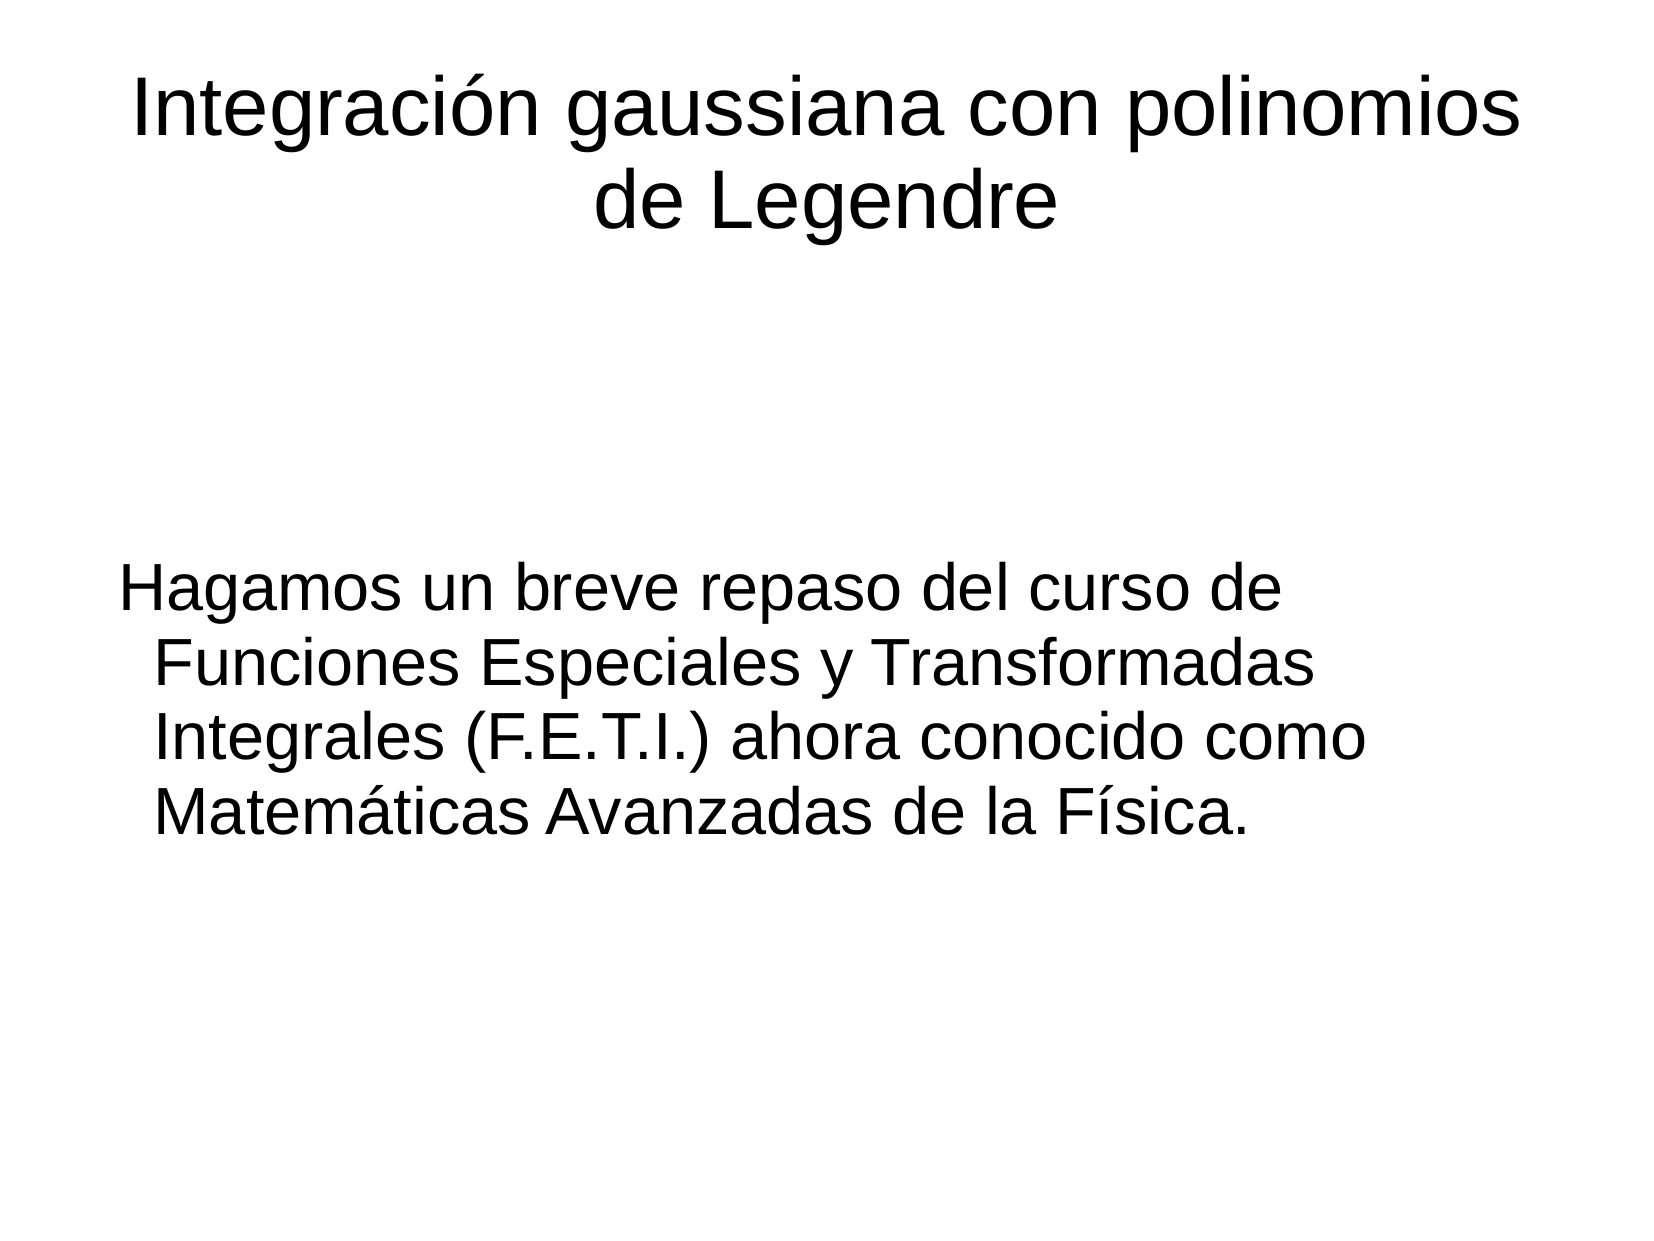

# Integración gaussiana con polinomios de Legendre
Hagamos un breve repaso del curso de Funciones Especiales y Transformadas Integrales (F.E.T.I.) ahora conocido como Matemáticas Avanzadas de la Física.